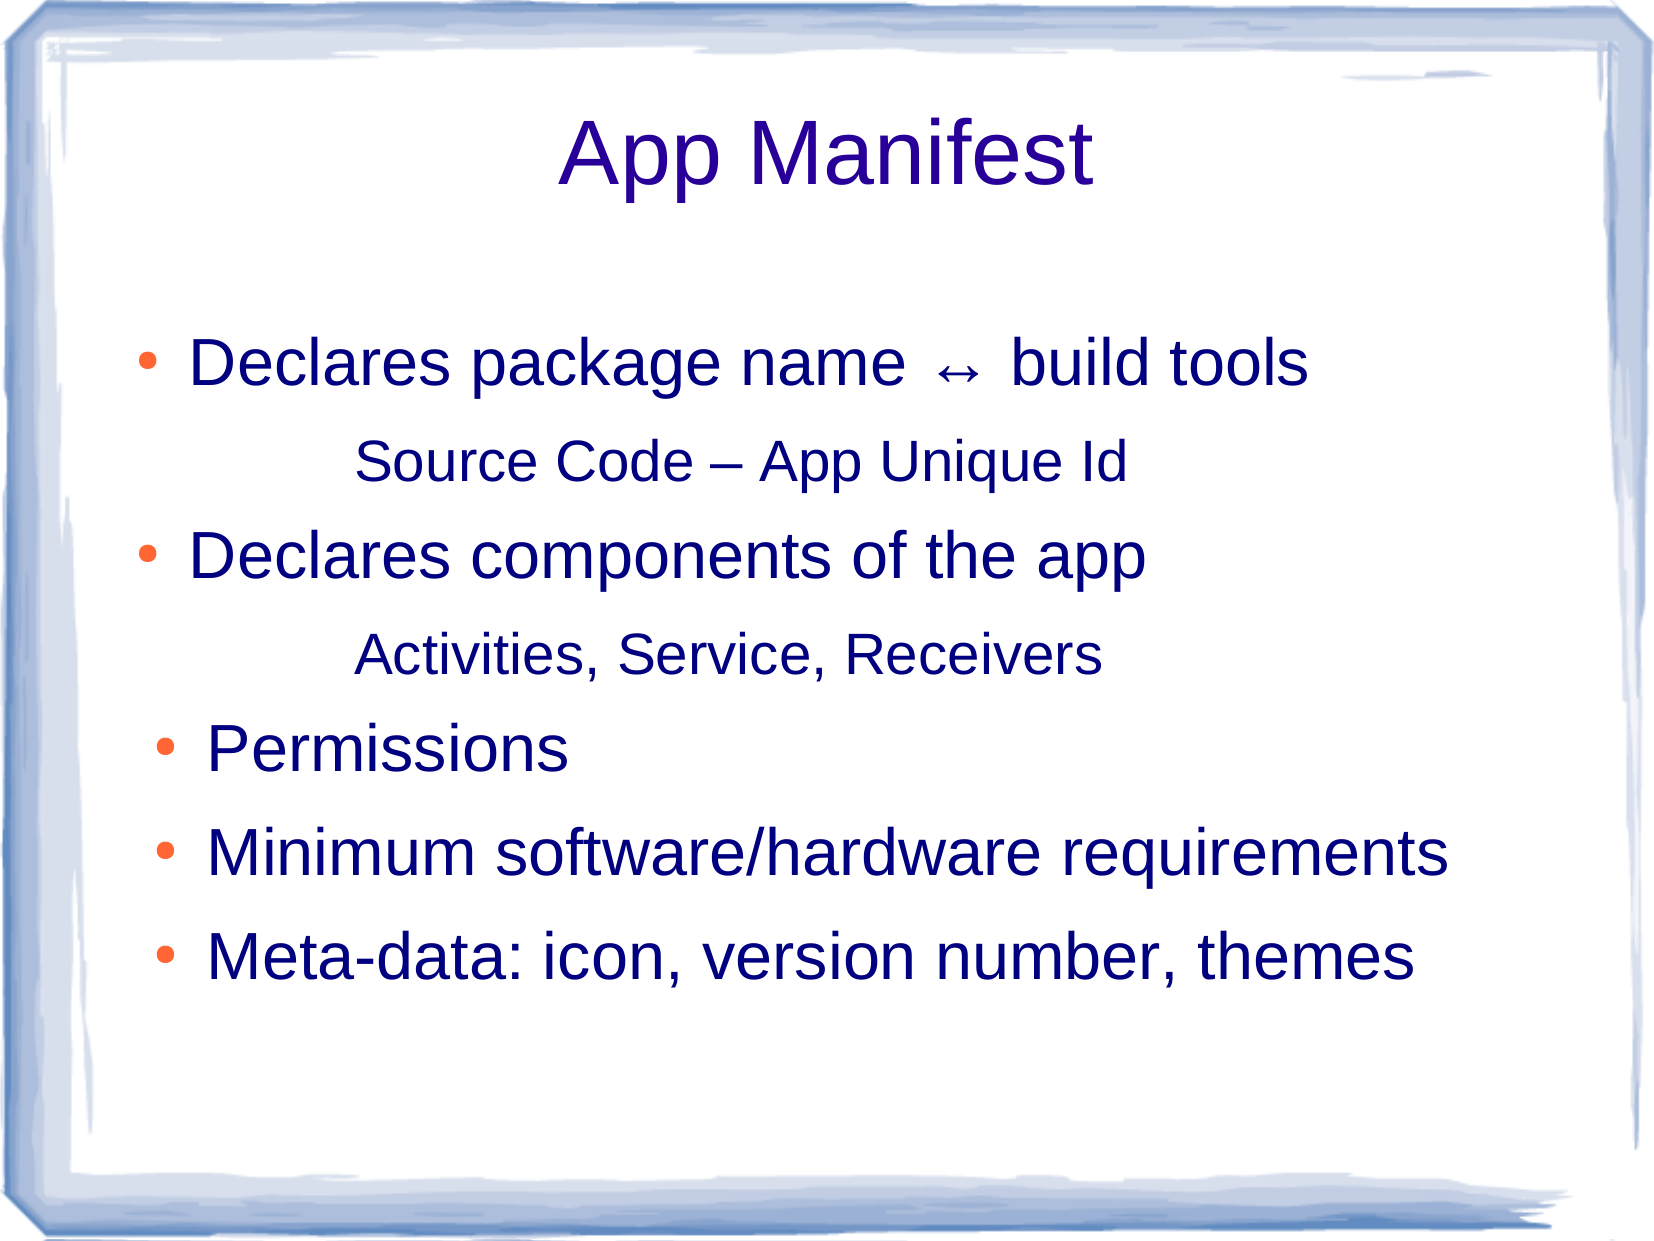

# App Manifest
Declares package name ↔ build tools
Source Code – App Unique Id
Declares components of the app
Activities, Service, Receivers
Permissions
Minimum software/hardware requirements
Meta-data: icon, version number, themes